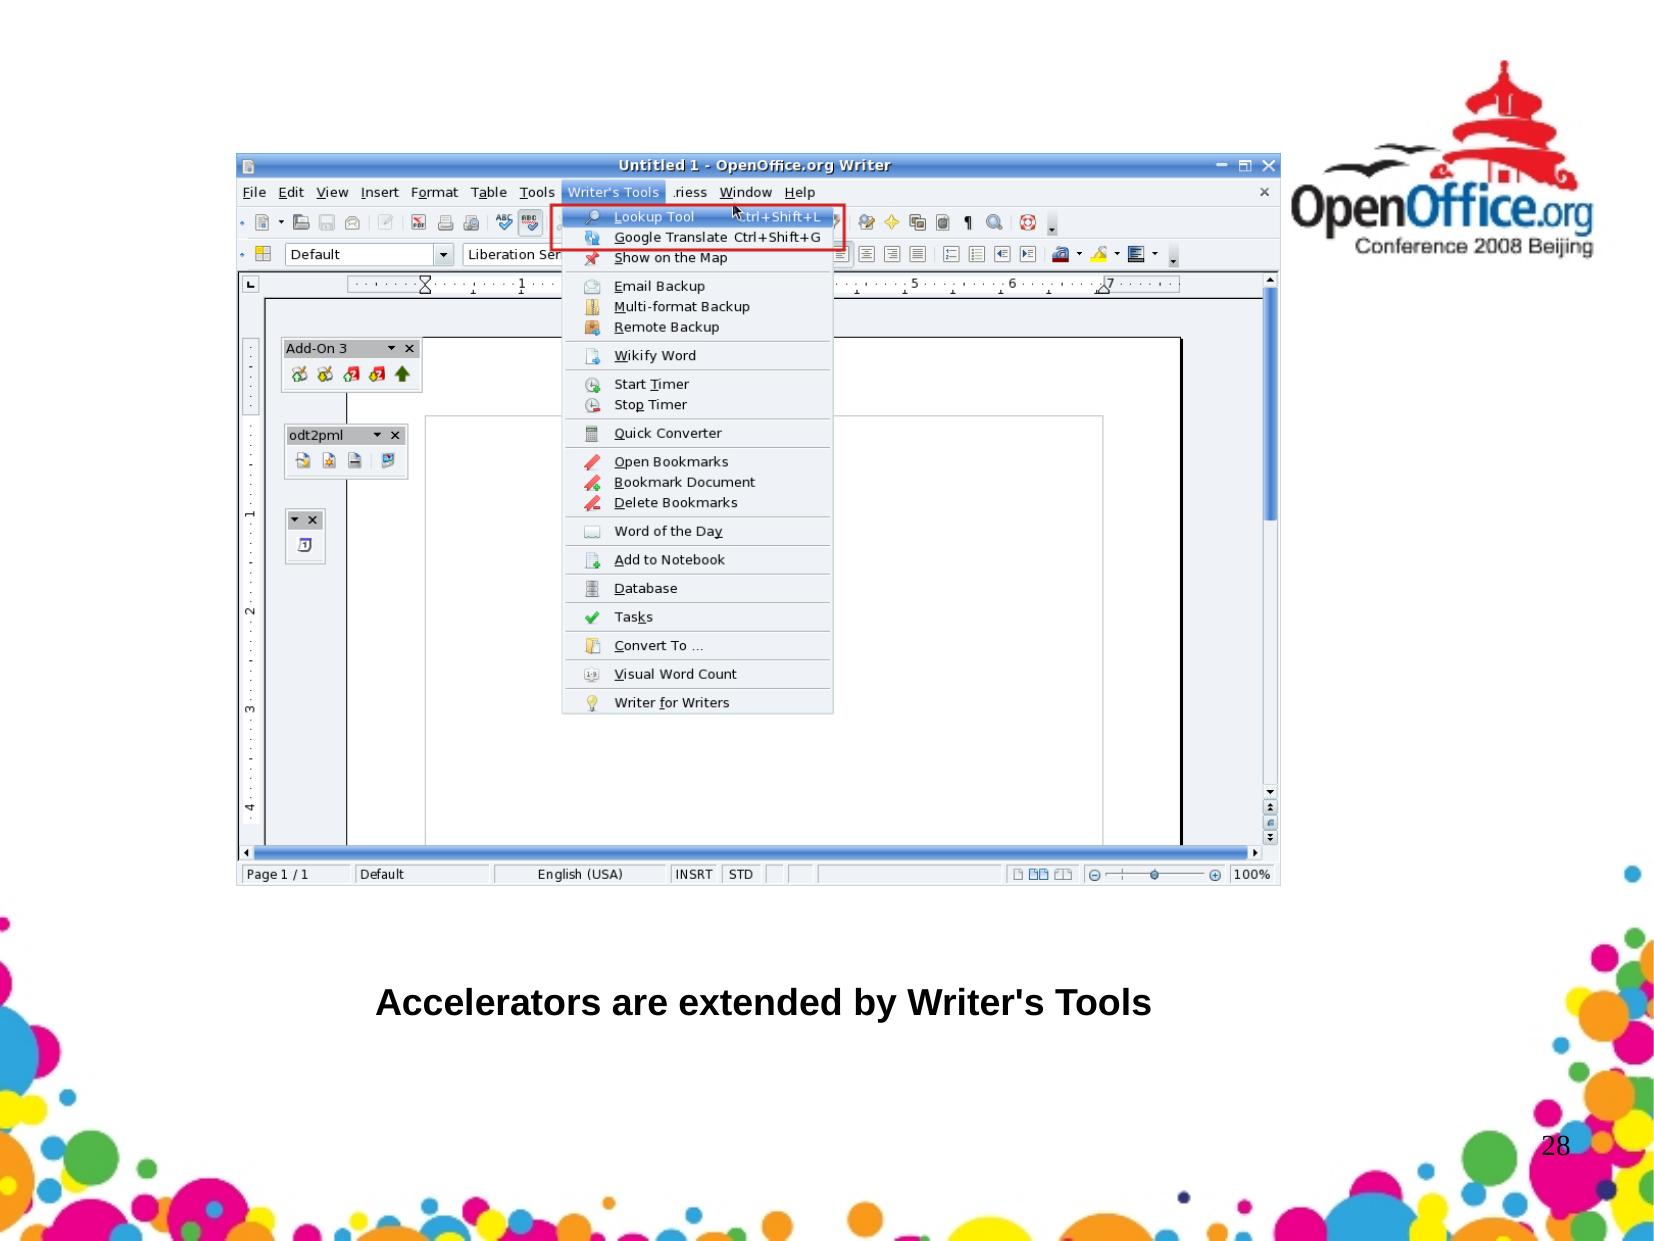

Accelerators are extended by Writer's Tools
28